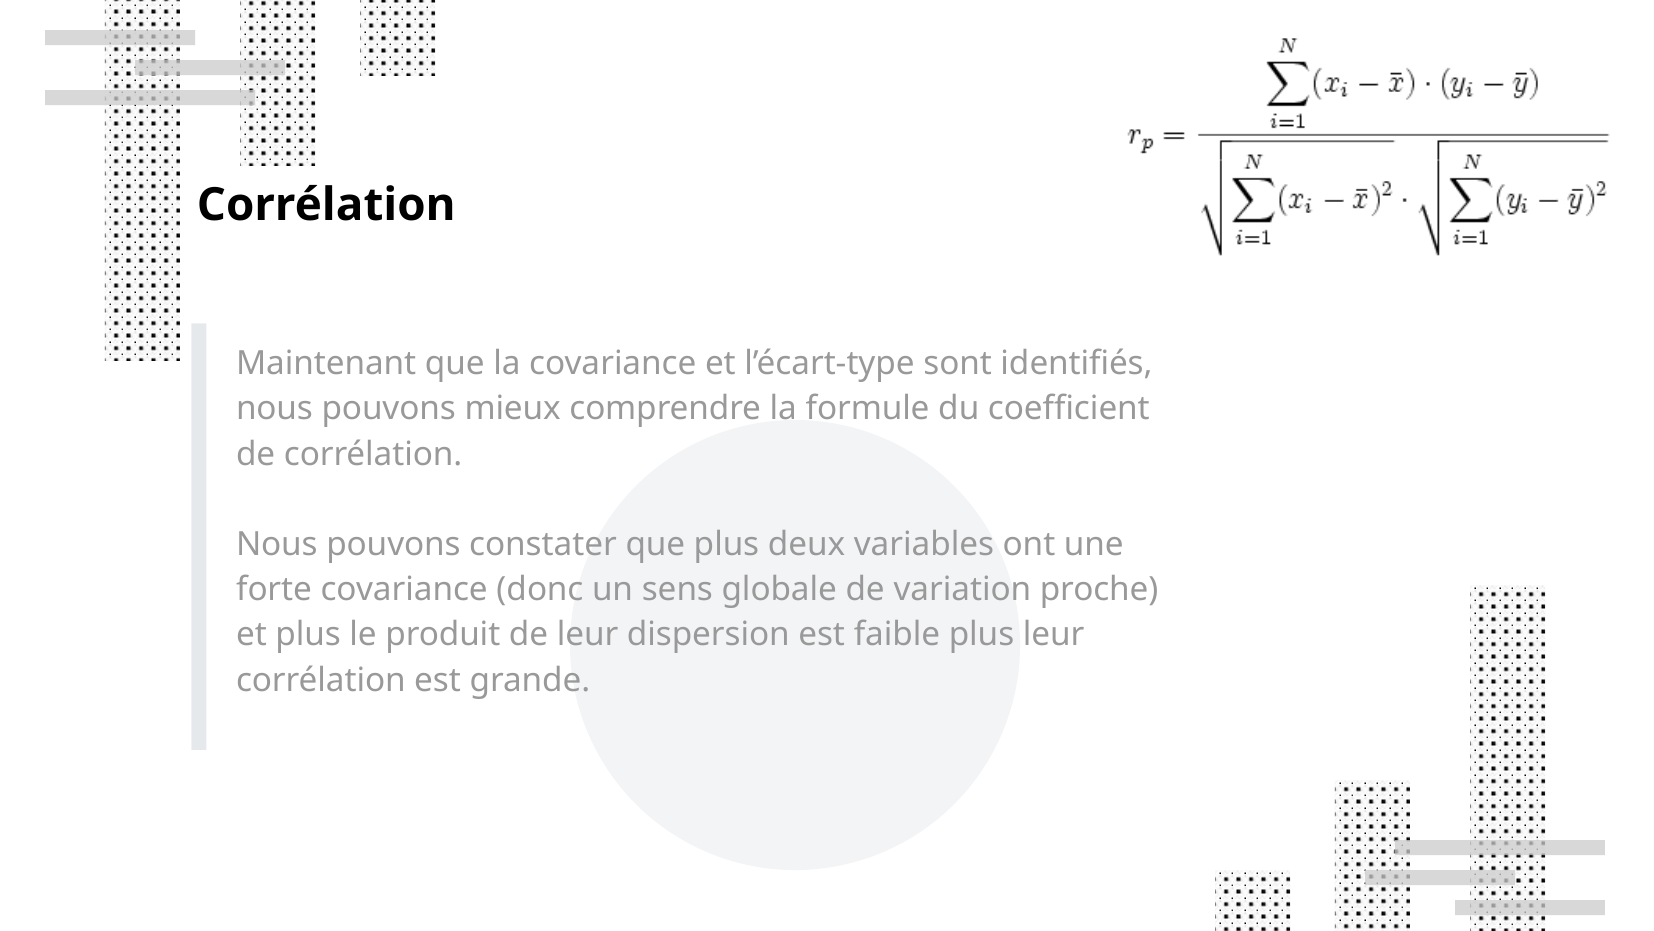

Corrélation
Maintenant que la covariance et l’écart-type sont identifiés, nous pouvons mieux comprendre la formule du coefficient de corrélation.
Nous pouvons constater que plus deux variables ont une forte covariance (donc un sens globale de variation proche) et plus le produit de leur dispersion est faible plus leur corrélation est grande.